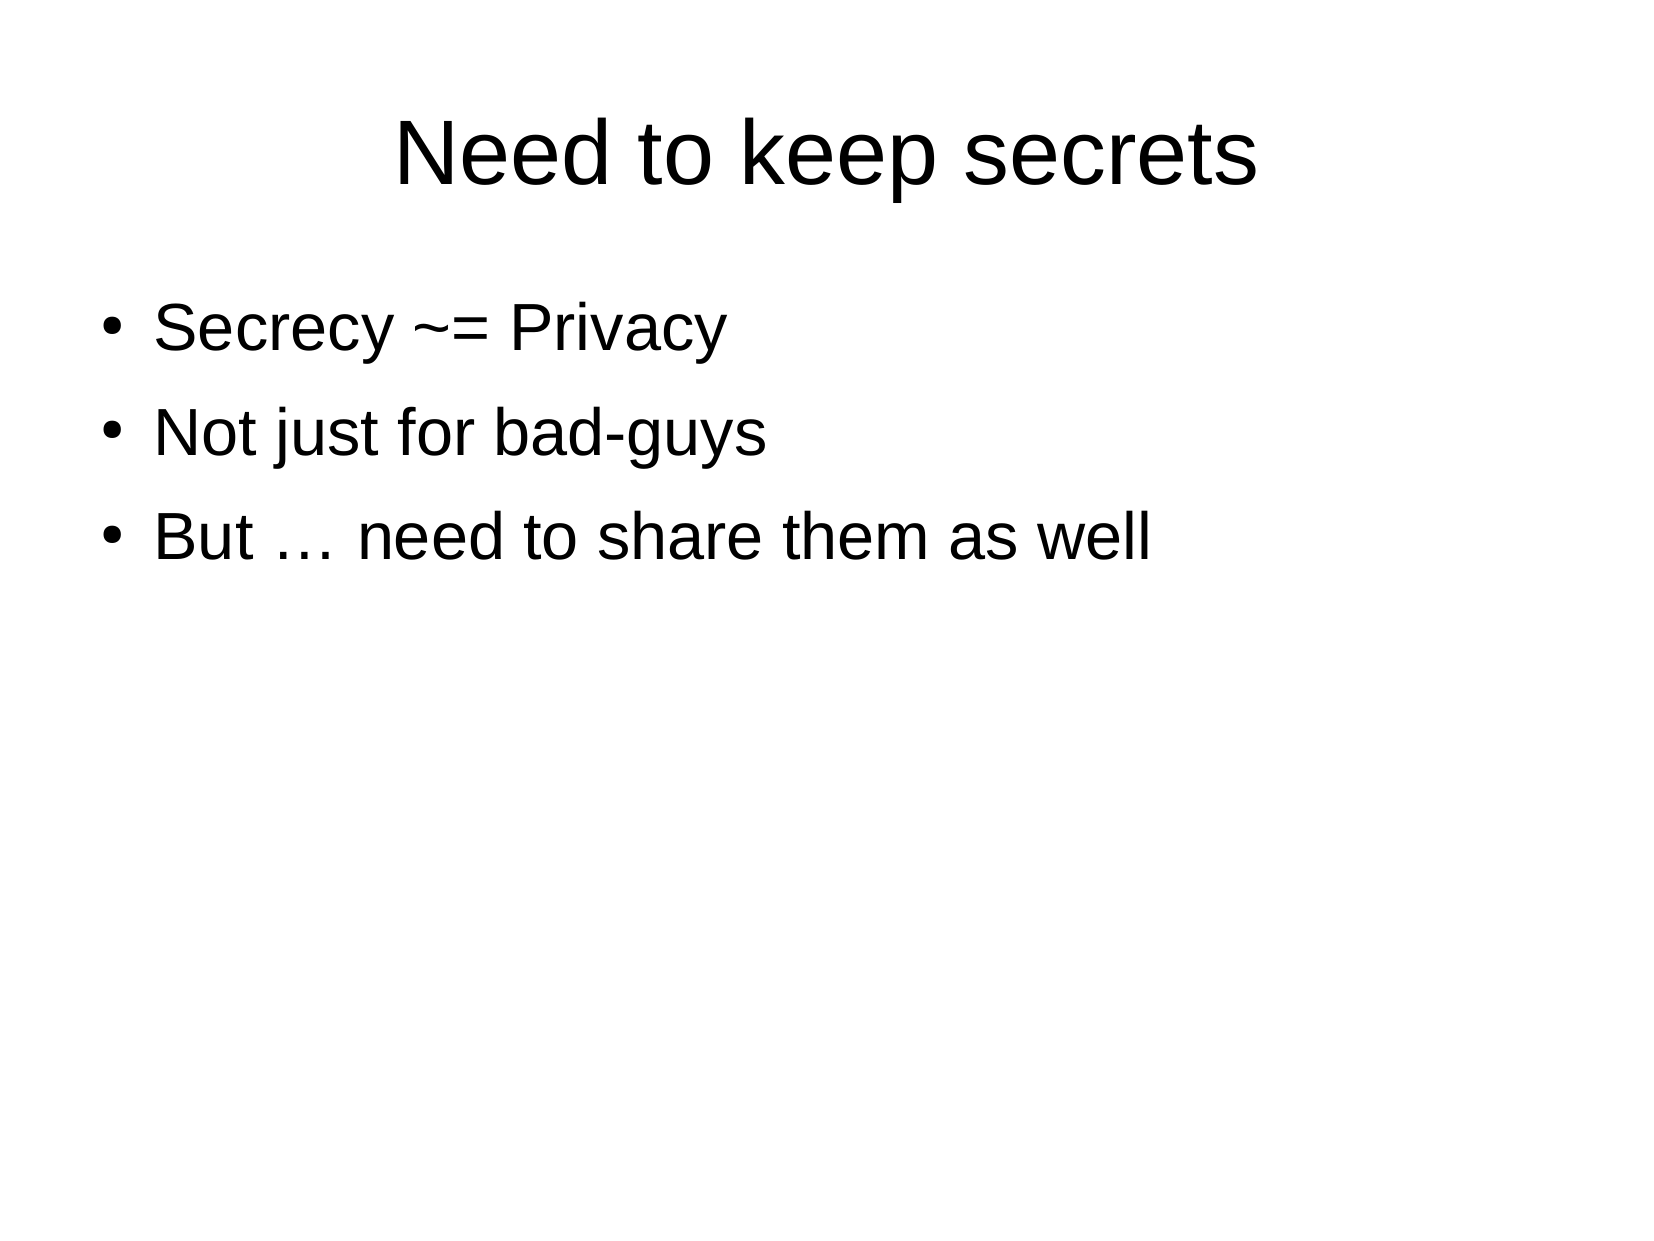

# Need to keep secrets
Secrecy ~= Privacy
Not just for bad-guys
But … need to share them as well